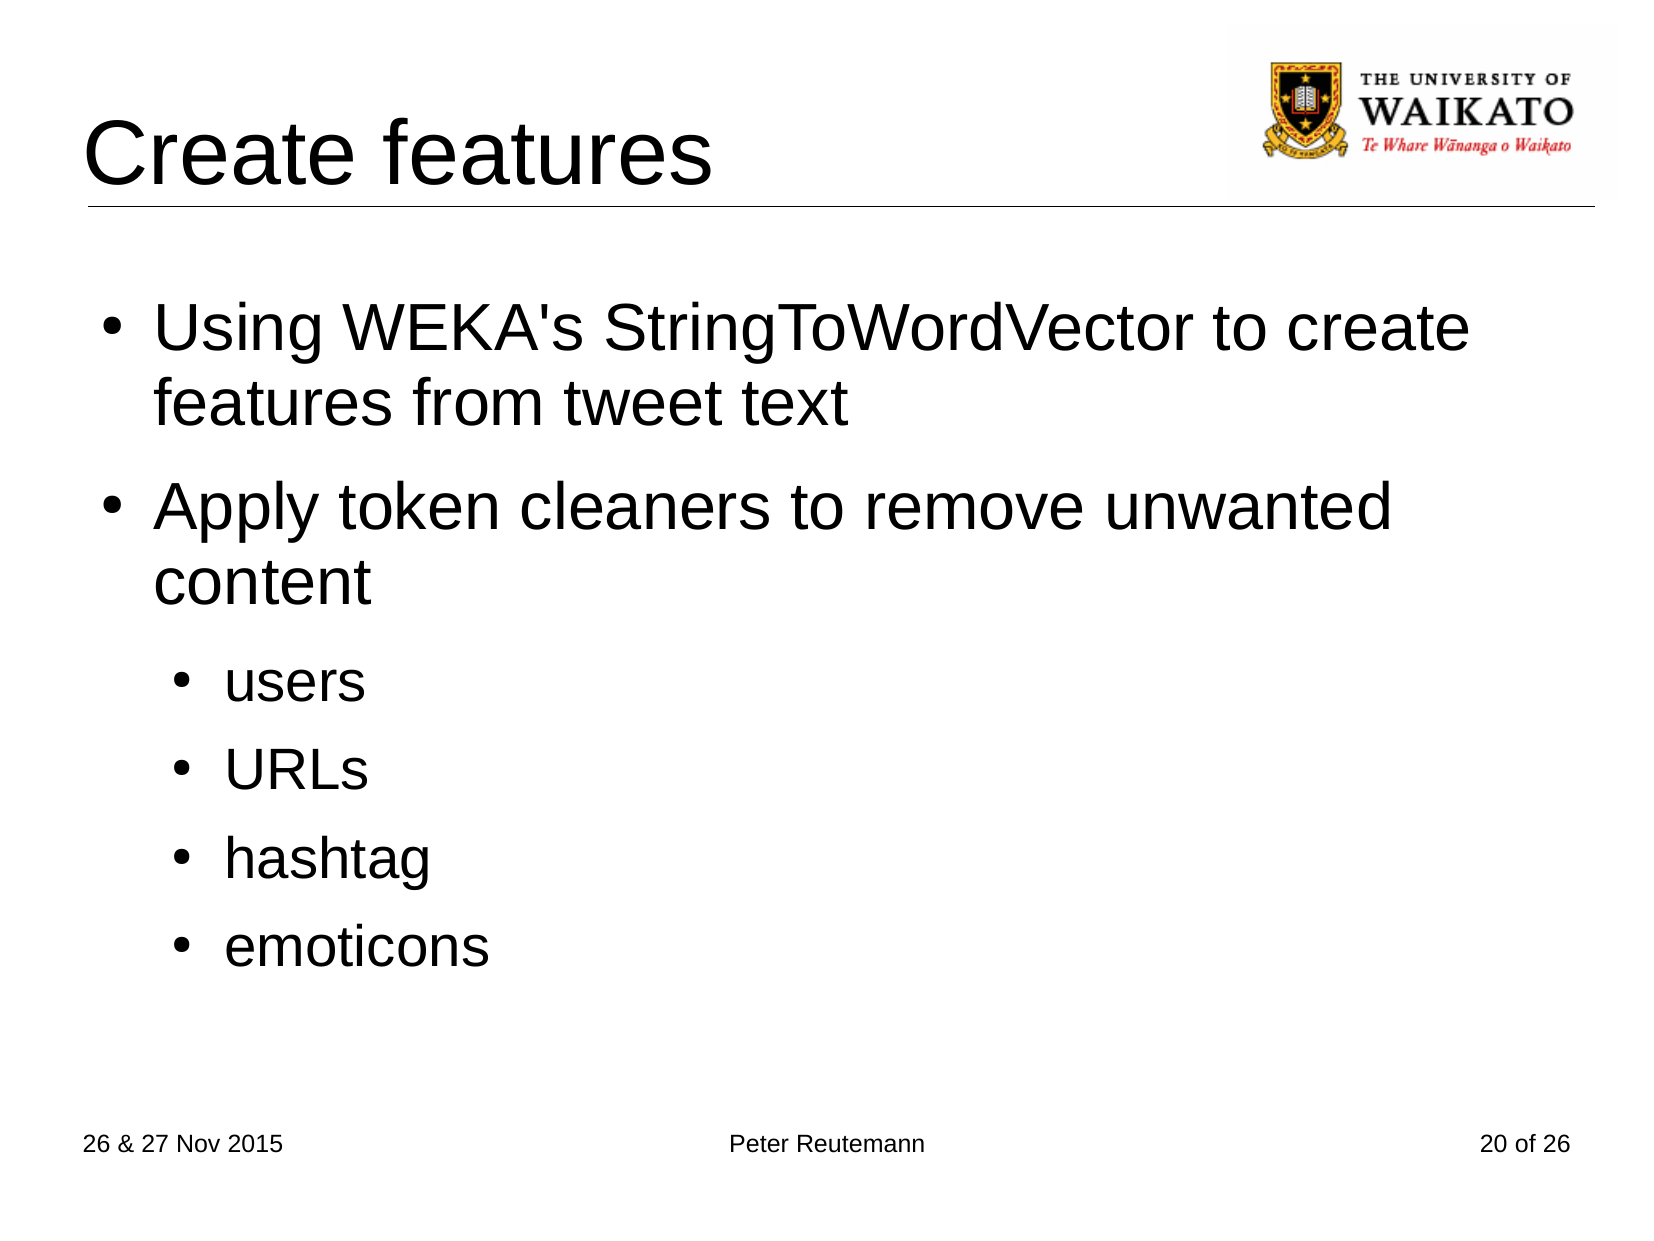

# Create features
Using WEKA's StringToWordVector to create features from tweet text
Apply token cleaners to remove unwanted content
users
URLs
hashtag
emoticons
26 & 27 Nov 2015
Peter Reutemann
20